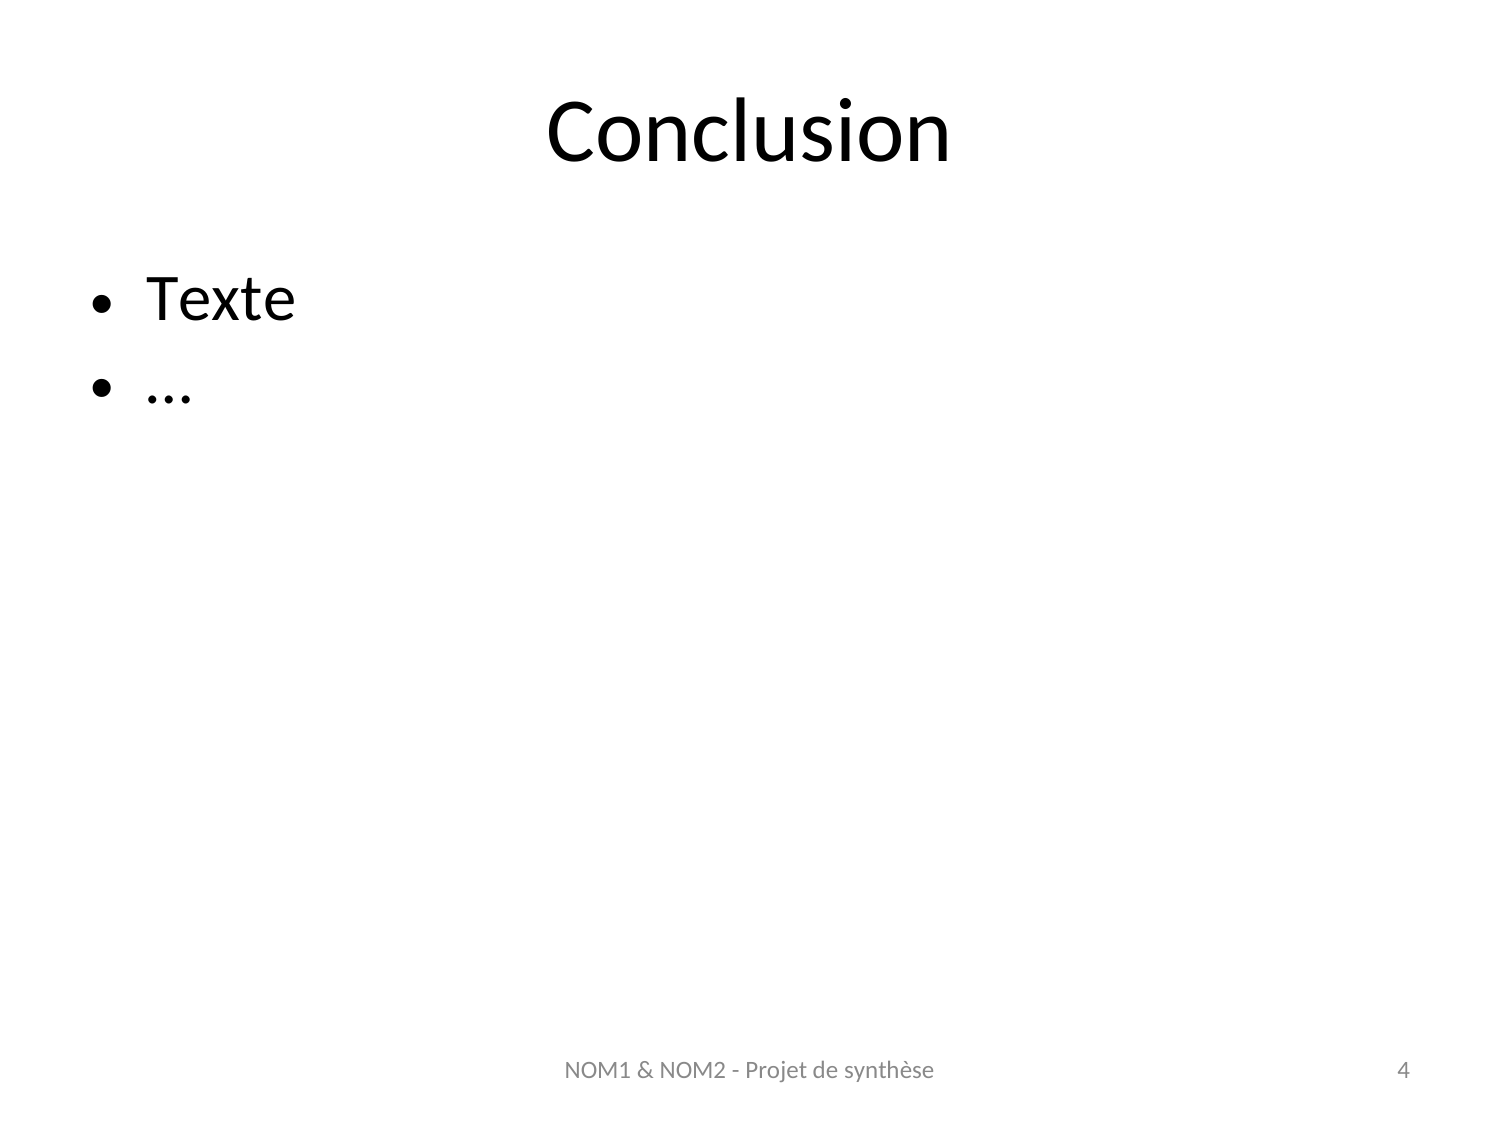

# Conclusion
Texte
…
NOM1 & NOM2 - IRM 2A - Projet de synthèse
4